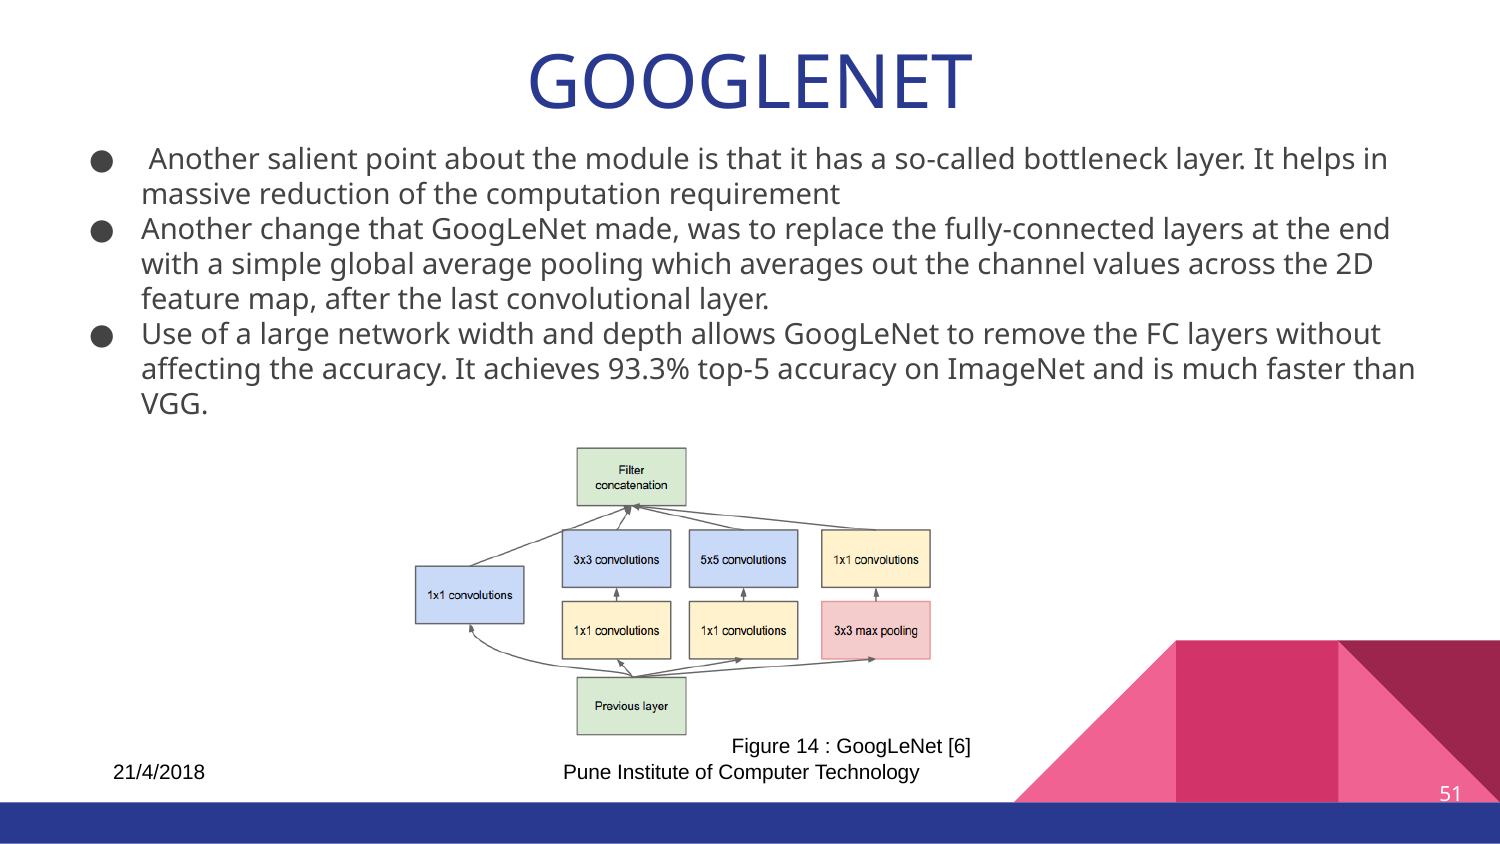

# GOOGLENET
 Another salient point about the module is that it has a so-called bottleneck layer. It helps in massive reduction of the computation requirement
Another change that GoogLeNet made, was to replace the fully-connected layers at the end with a simple global average pooling which averages out the channel values across the 2D feature map, after the last convolutional layer.
Use of a large network width and depth allows GoogLeNet to remove the FC layers without affecting the accuracy. It achieves 93.3% top-5 accuracy on ImageNet and is much faster than VGG.
Figure 14 : GoogLeNet [6]